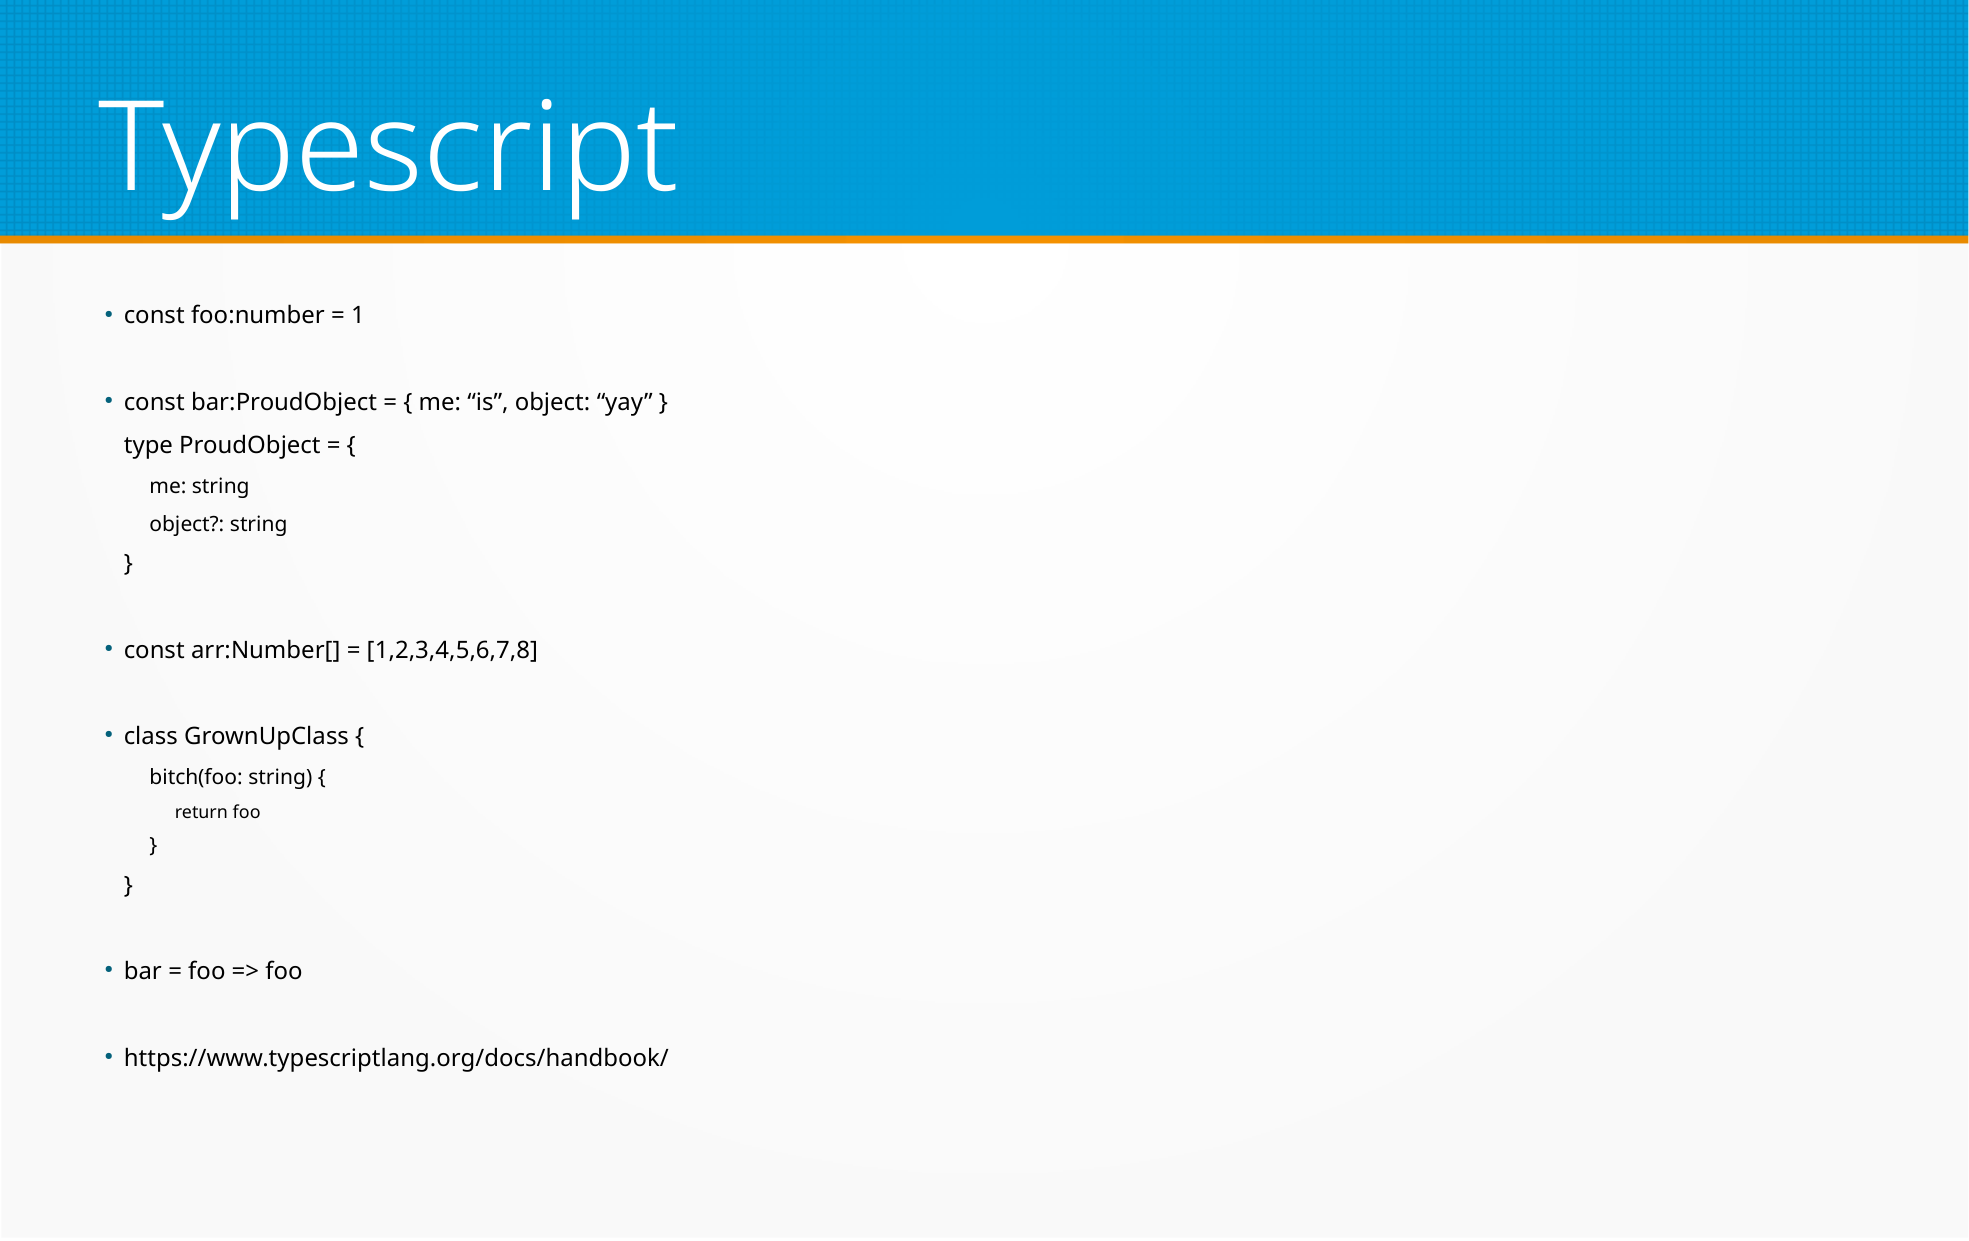

# Typescript
const foo:number = 1
const bar:ProudObject = { me: “is”, object: “yay” }
type ProudObject = {
me: string
object?: string
}
const arr:Number[] = [1,2,3,4,5,6,7,8]
class GrownUpClass {
bitch(foo: string) {
return foo
}
}
bar = foo => foo
https://www.typescriptlang.org/docs/handbook/